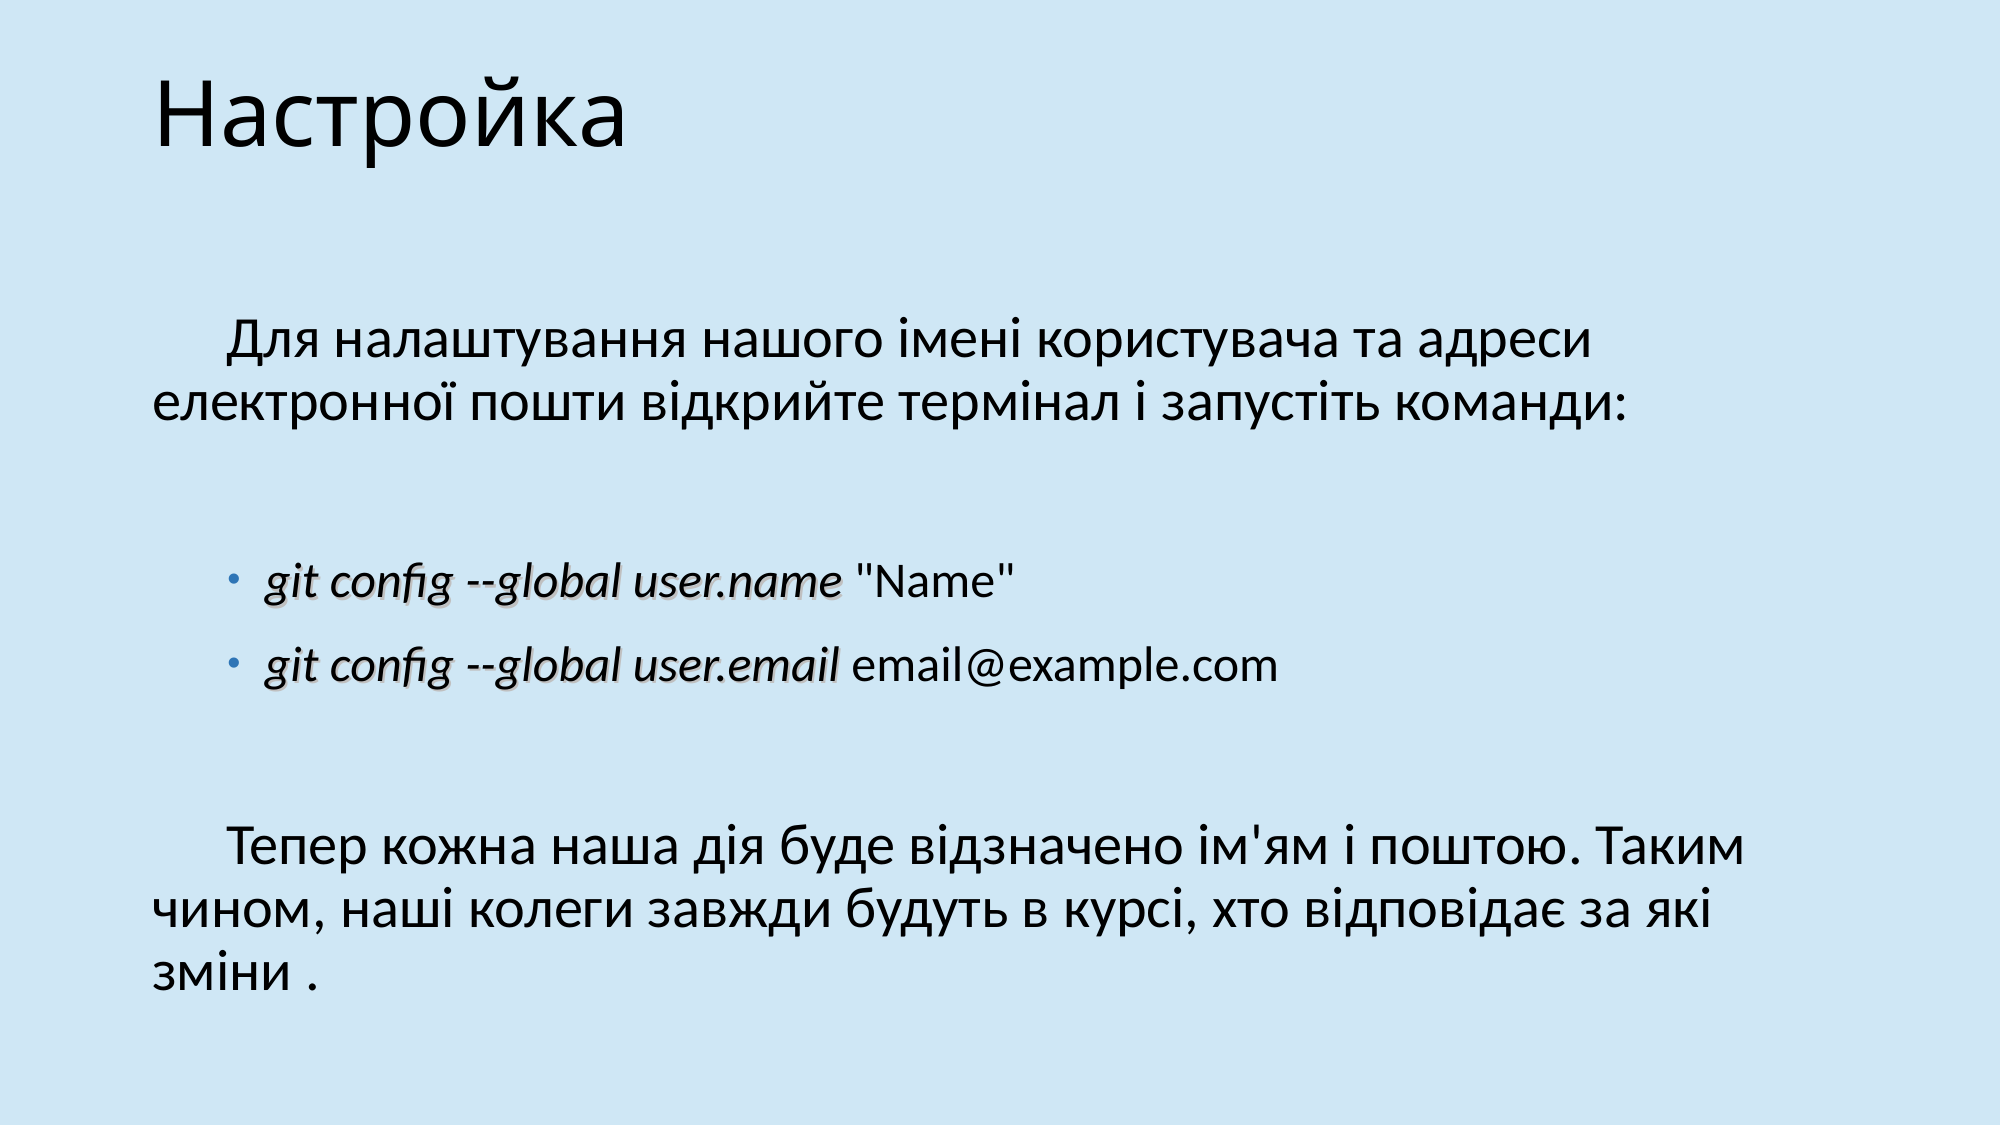

# Настройка
	Для налаштування нашого імені користувача та адреси електронної пошти відкрийте термінал і запустіть команди:
git config --global user.name "Name"
git config --global user.email email@example.com
	Тепер кожна наша дія буде відзначено ім'ям і поштою. Таким чином, наші колеги завжди будуть в курсі, хто відповідає за які зміни .